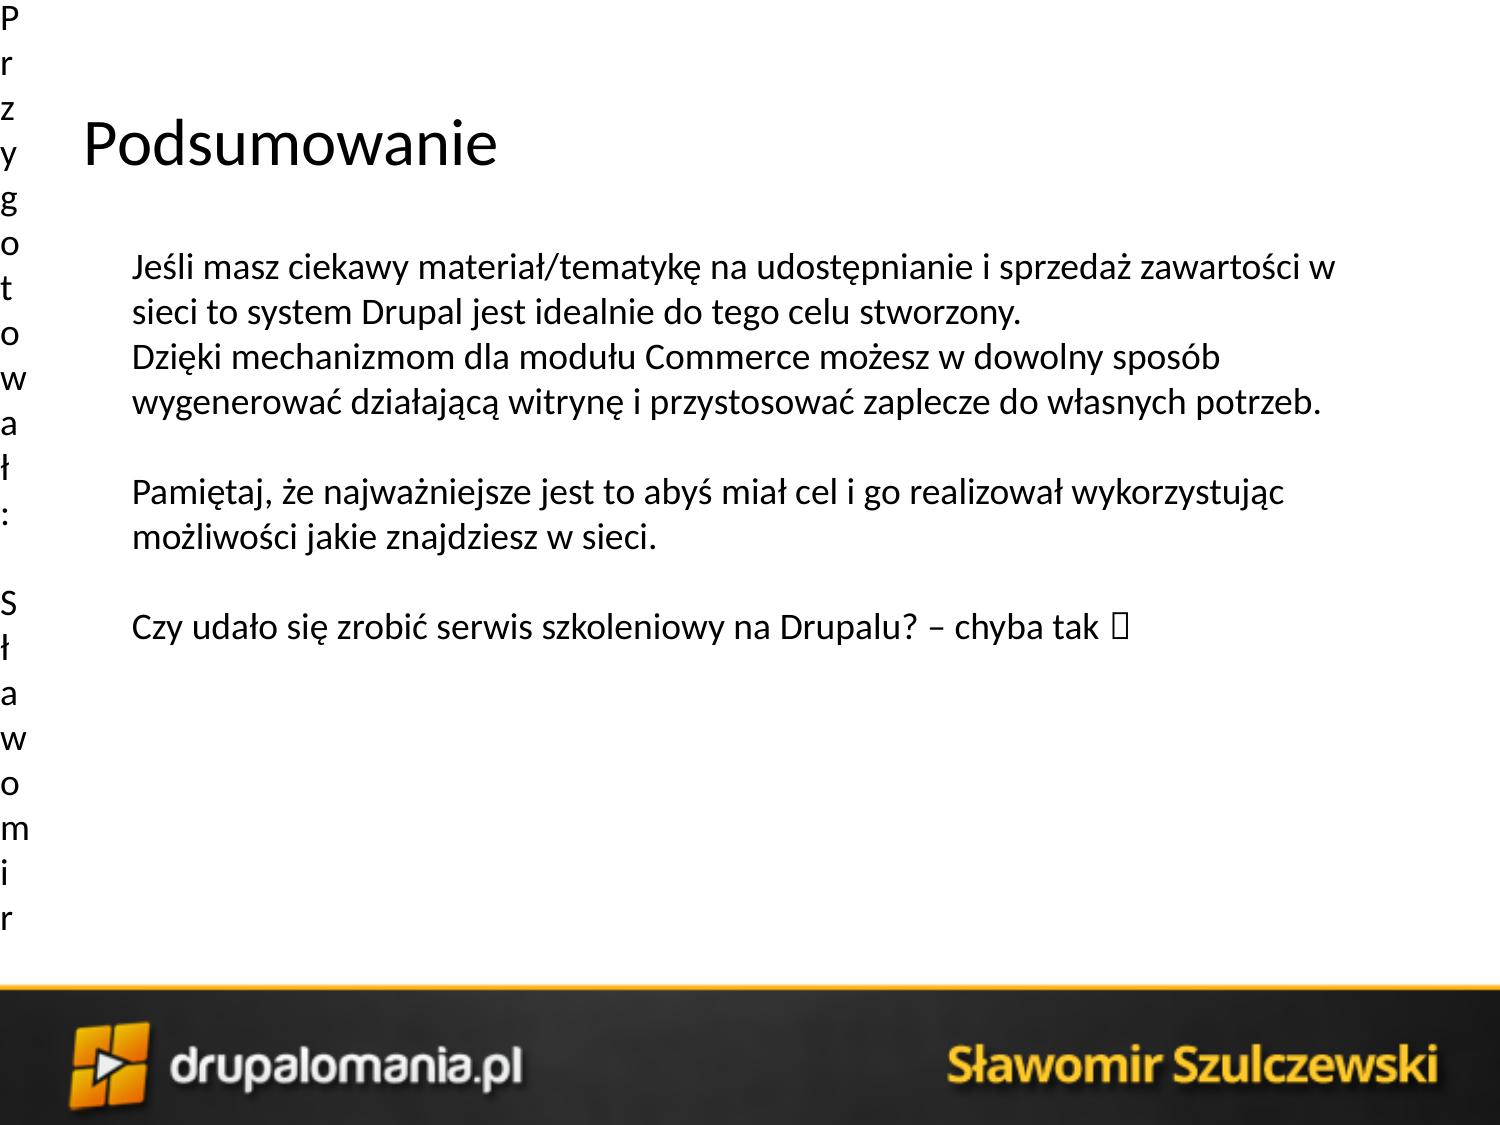

Przygotował: Sławomir Szulczewski (Drupalomania.pl)
Podsumowanie
Jeśli masz ciekawy materiał/tematykę na udostępnianie i sprzedaż zawartości w sieci to system Drupal jest idealnie do tego celu stworzony.
Dzięki mechanizmom dla modułu Commerce możesz w dowolny sposób wygenerować działającą witrynę i przystosować zaplecze do własnych potrzeb.
Pamiętaj, że najważniejsze jest to abyś miał cel i go realizował wykorzystując możliwości jakie znajdziesz w sieci.
Czy udało się zrobić serwis szkoleniowy na Drupalu? – chyba tak 